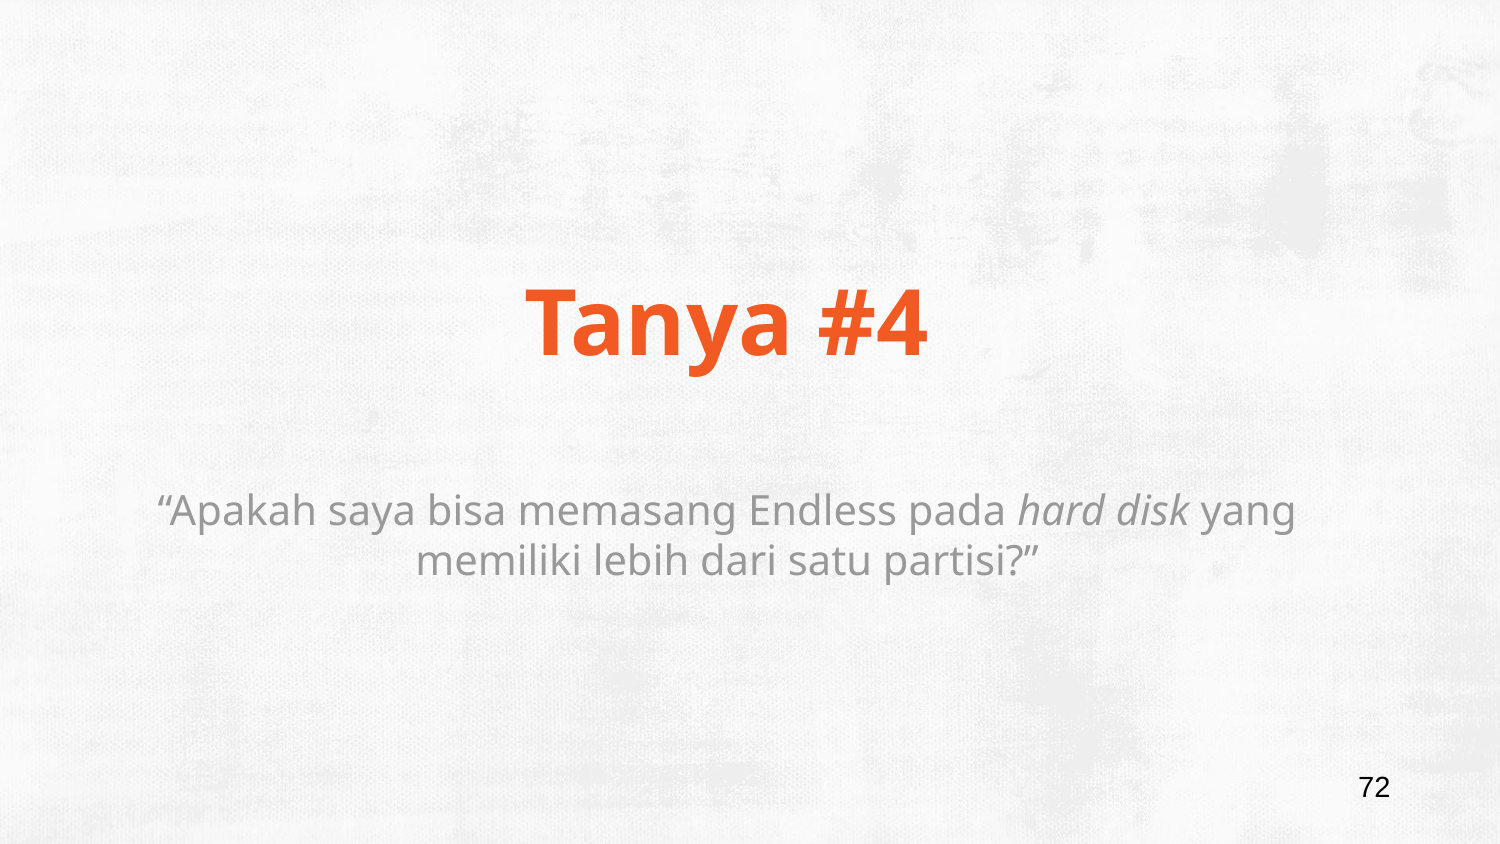

# Tanya #4 “Apakah saya bisa memasang Endless pada hard disk yang memiliki lebih dari satu partisi?”